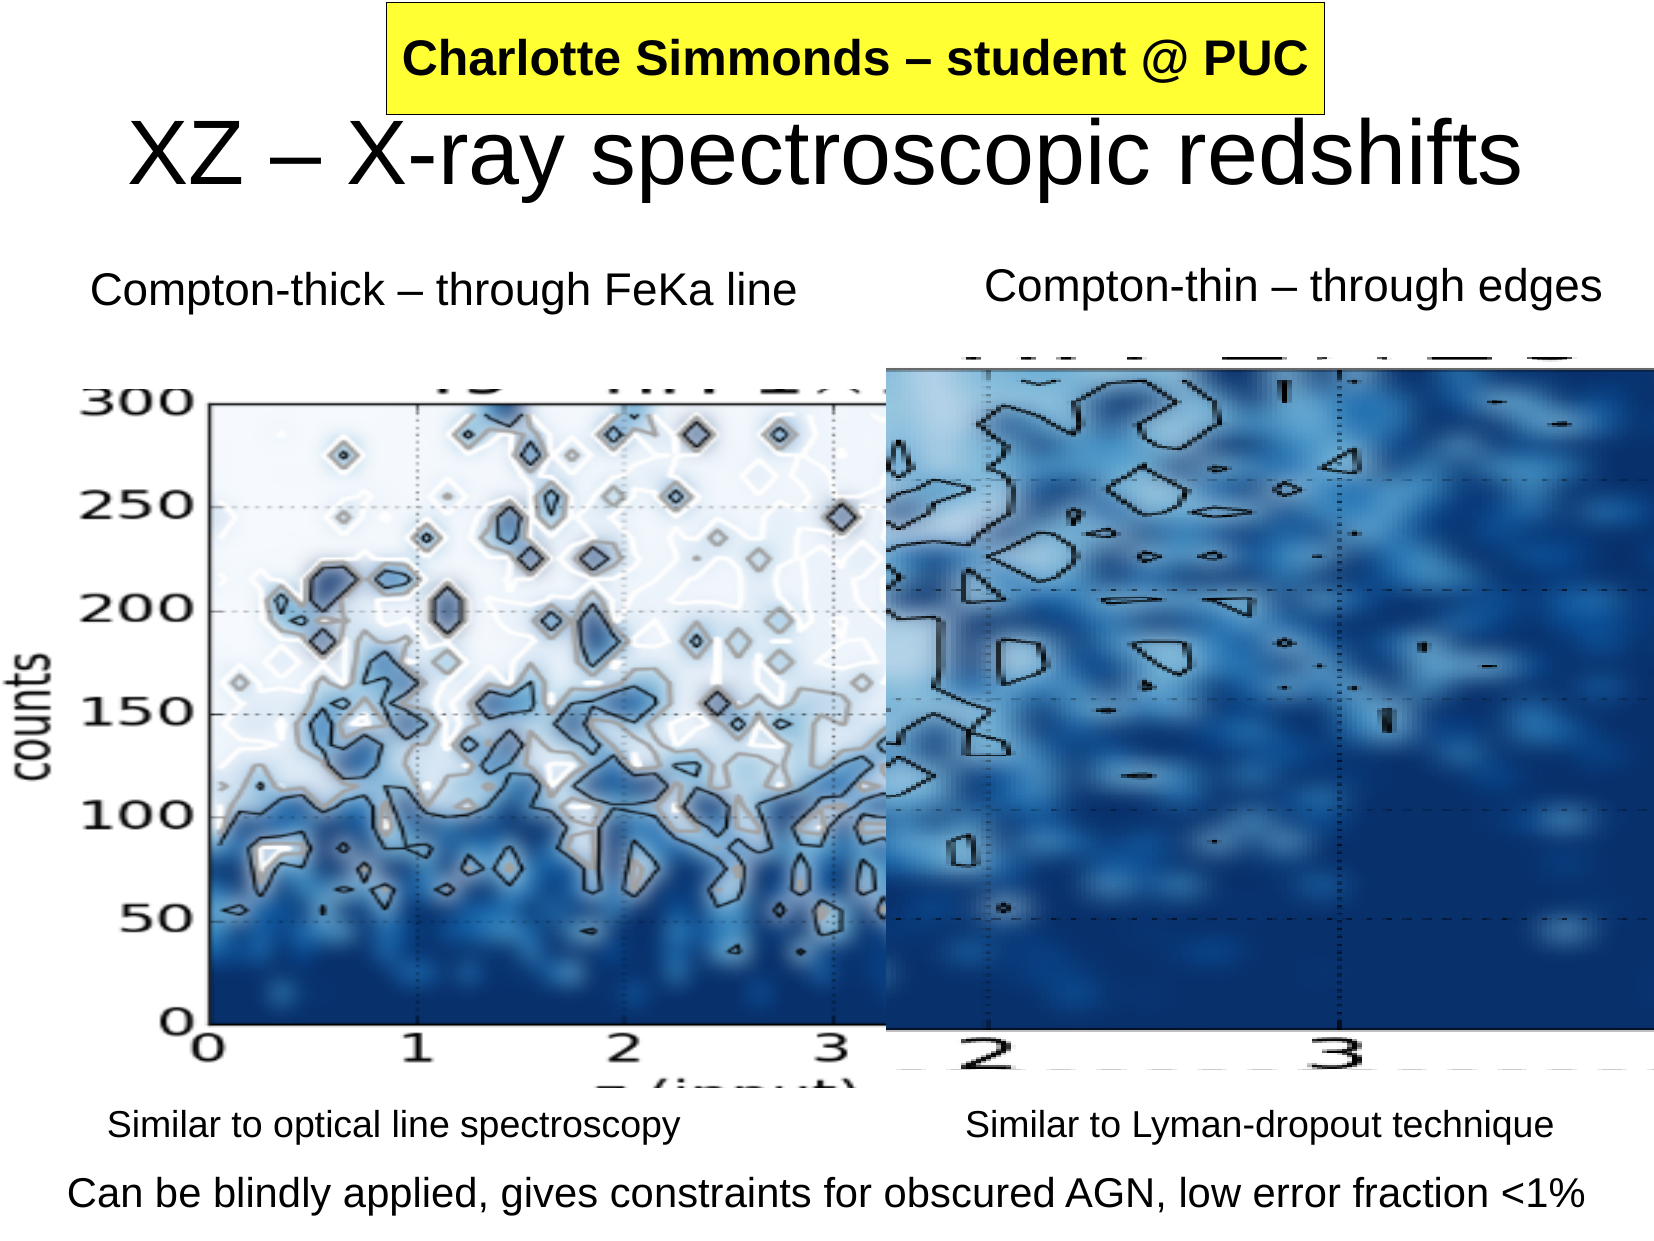

Charlotte Simmonds – student @ PUC
# XZ – X-ray spectroscopic redshifts
Compton-thin – through edges
Compton-thick – through FeKa line
Similar to optical line spectroscopy
Similar to Lyman-dropout technique
Can be blindly applied, gives constraints for obscured AGN, low error fraction <1%